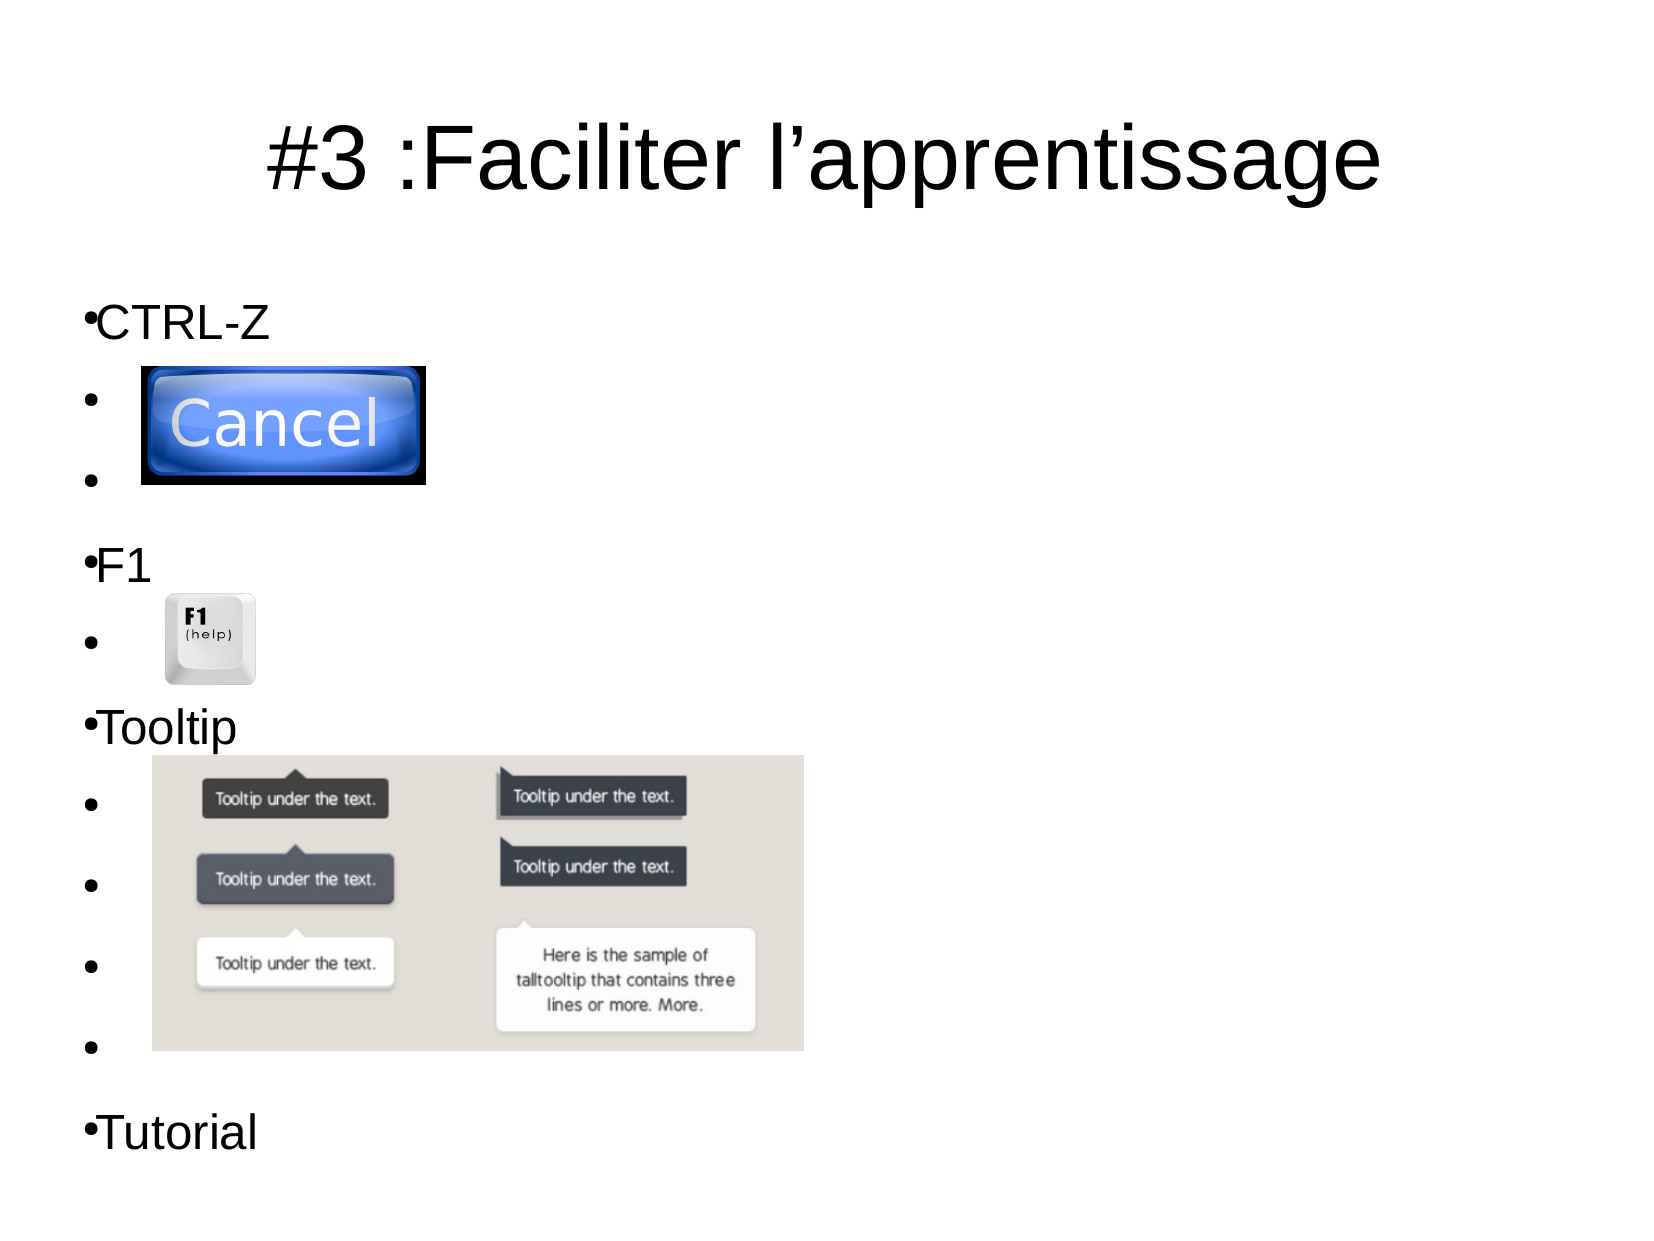

# #3 :Faciliter l’apprentissage
CTRL-Z
F1
Tooltip
Tutorial